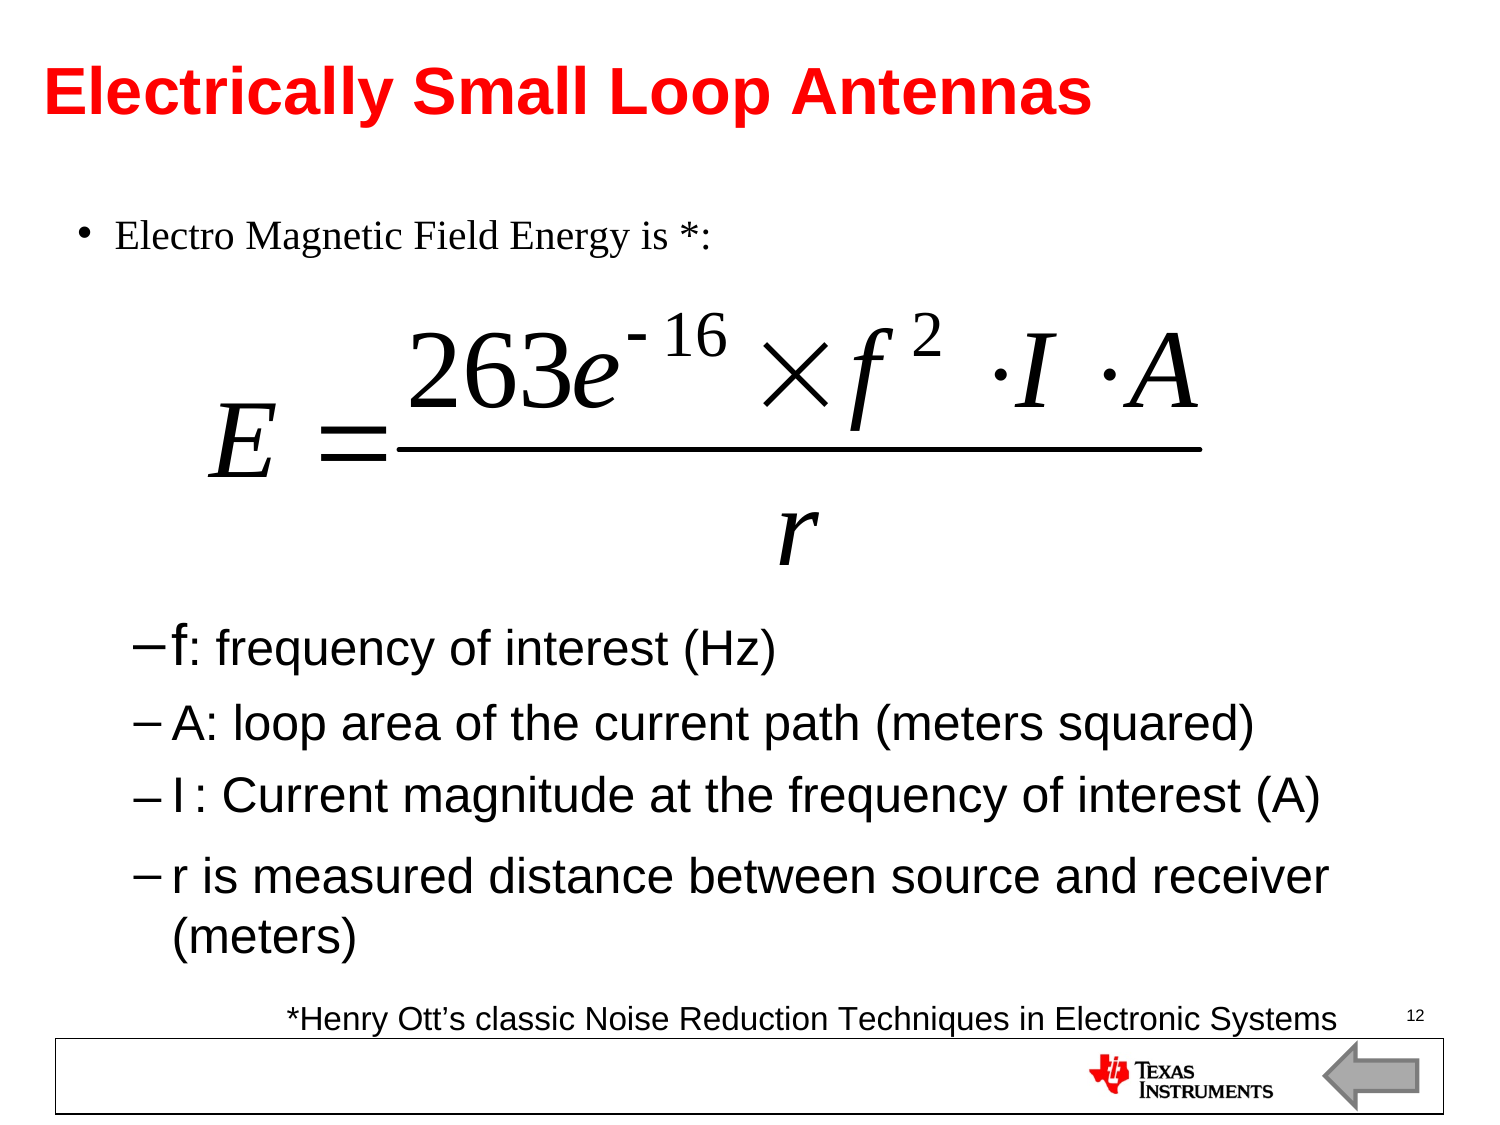

# Electrically Small Loop Antennas
Electro Magnetic Field Energy is *:
f: frequency of interest (Hz)
A: loop area of the current path (meters squared)
I : Current magnitude at the frequency of interest (A)
r is measured distance between source and receiver (meters)
*Henry Ott’s classic Noise Reduction Techniques in Electronic Systems